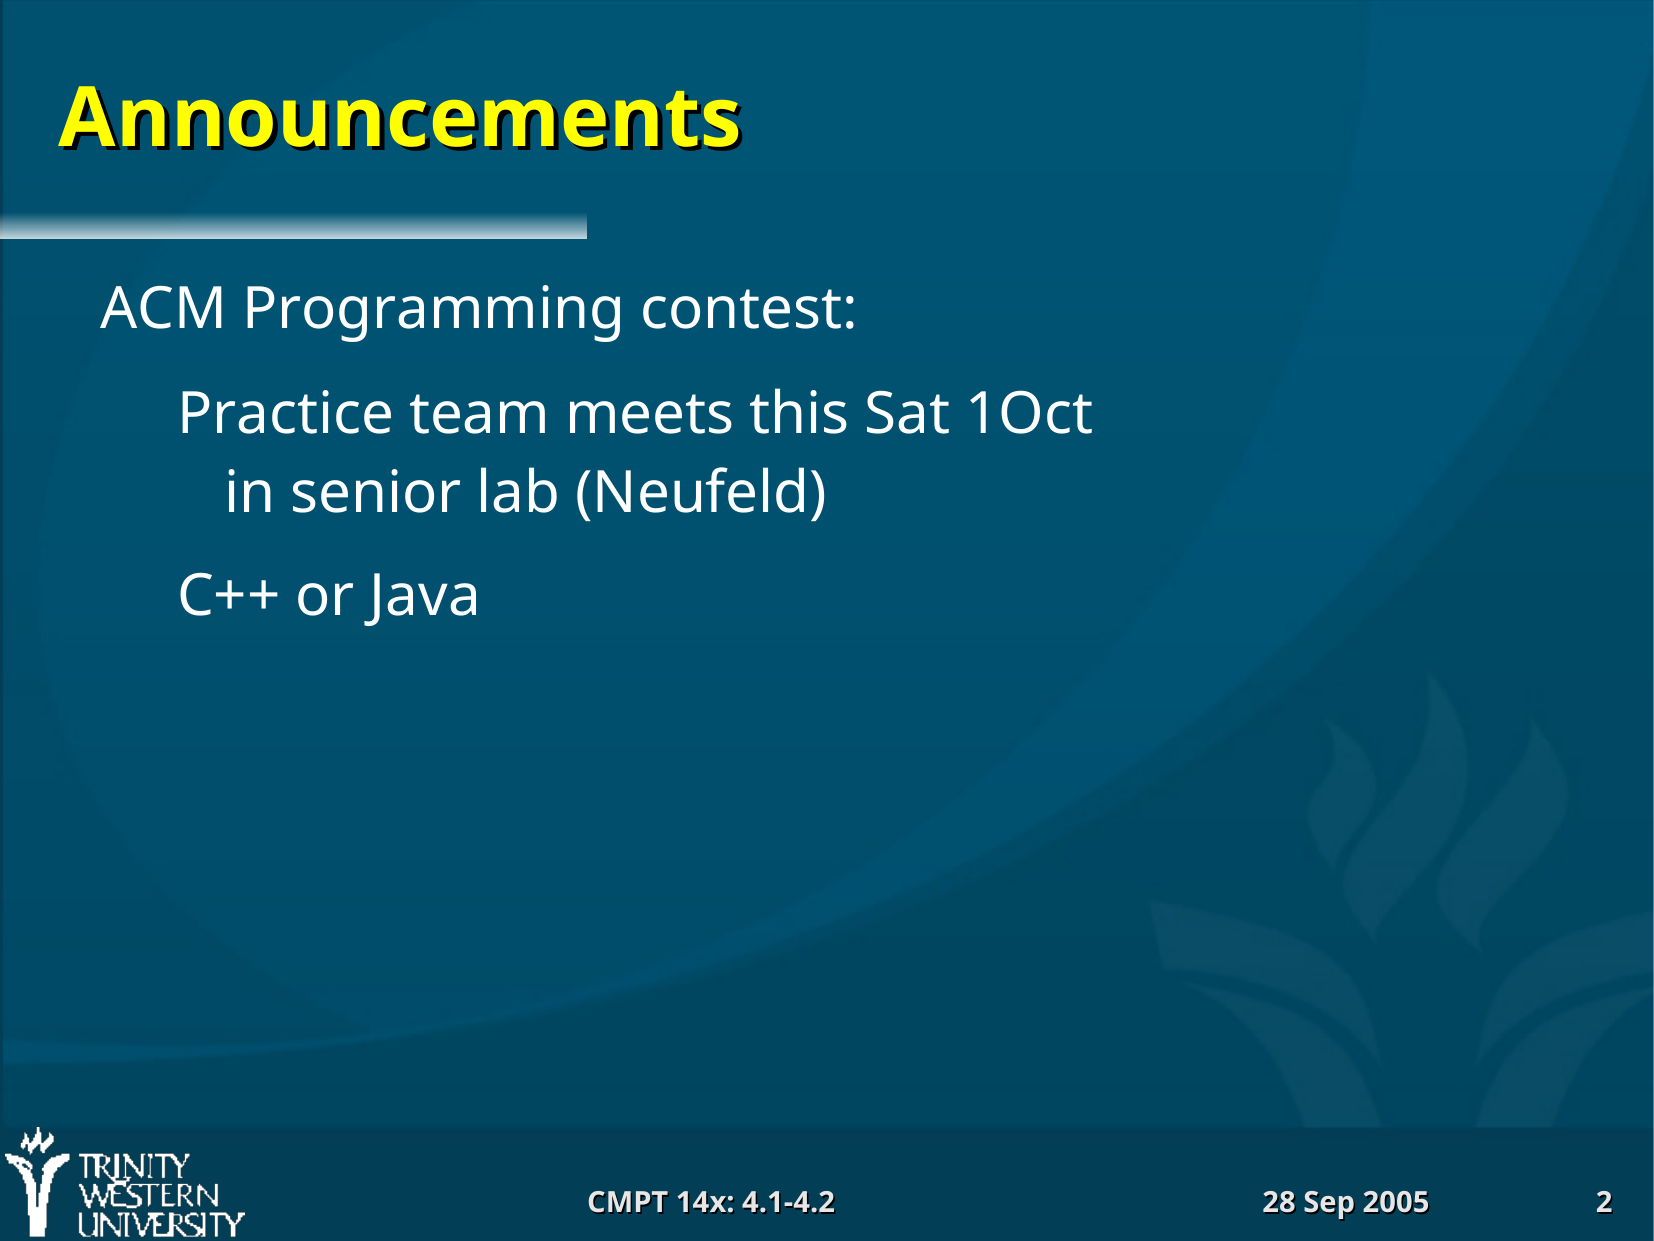

# Announcements
ACM Programming contest:
Practice team meets this Sat 1Oct
in senior lab (Neufeld)
C++ or Java
CMPT 14x: 4.1-4.2
28 Sep 2005
2